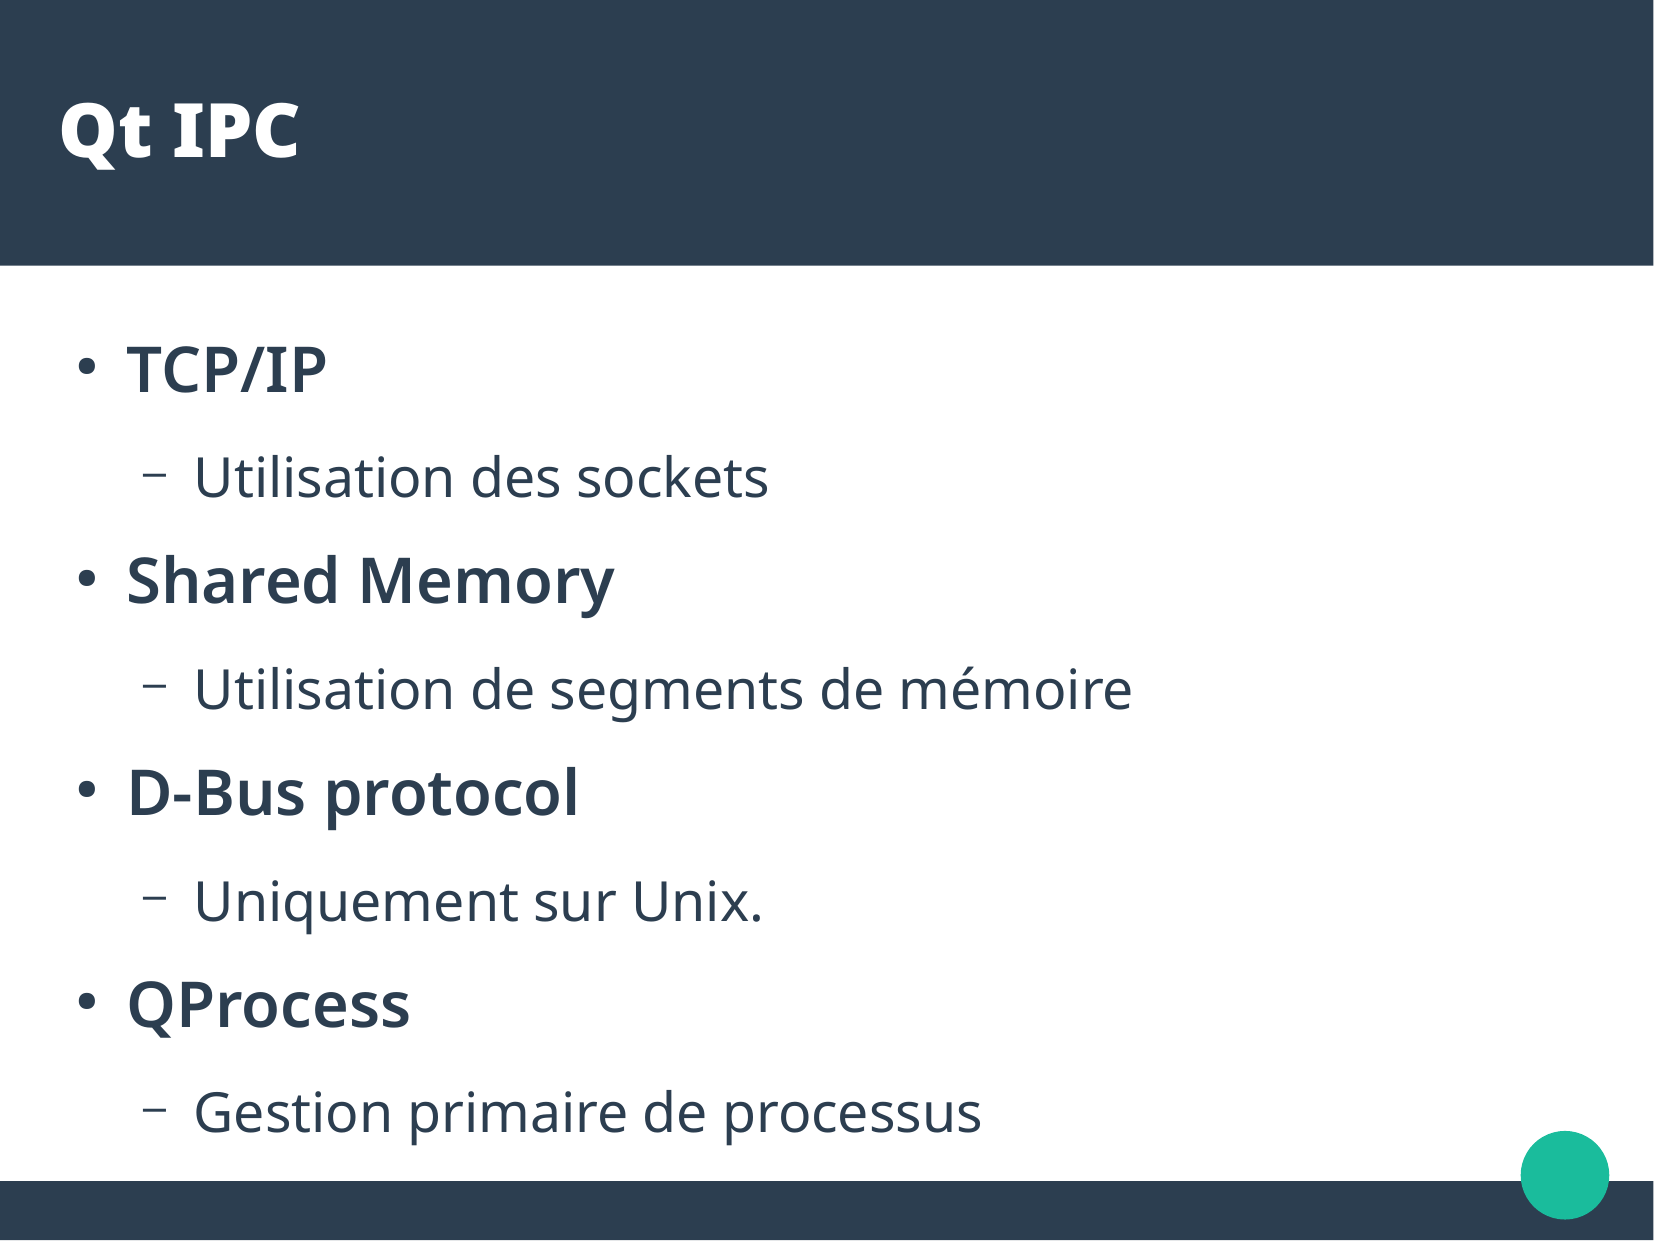

# Qt IPC
TCP/IP
Utilisation des sockets
Shared Memory
Utilisation de segments de mémoire
D-Bus protocol
Uniquement sur Unix.
QProcess
Gestion primaire de processus